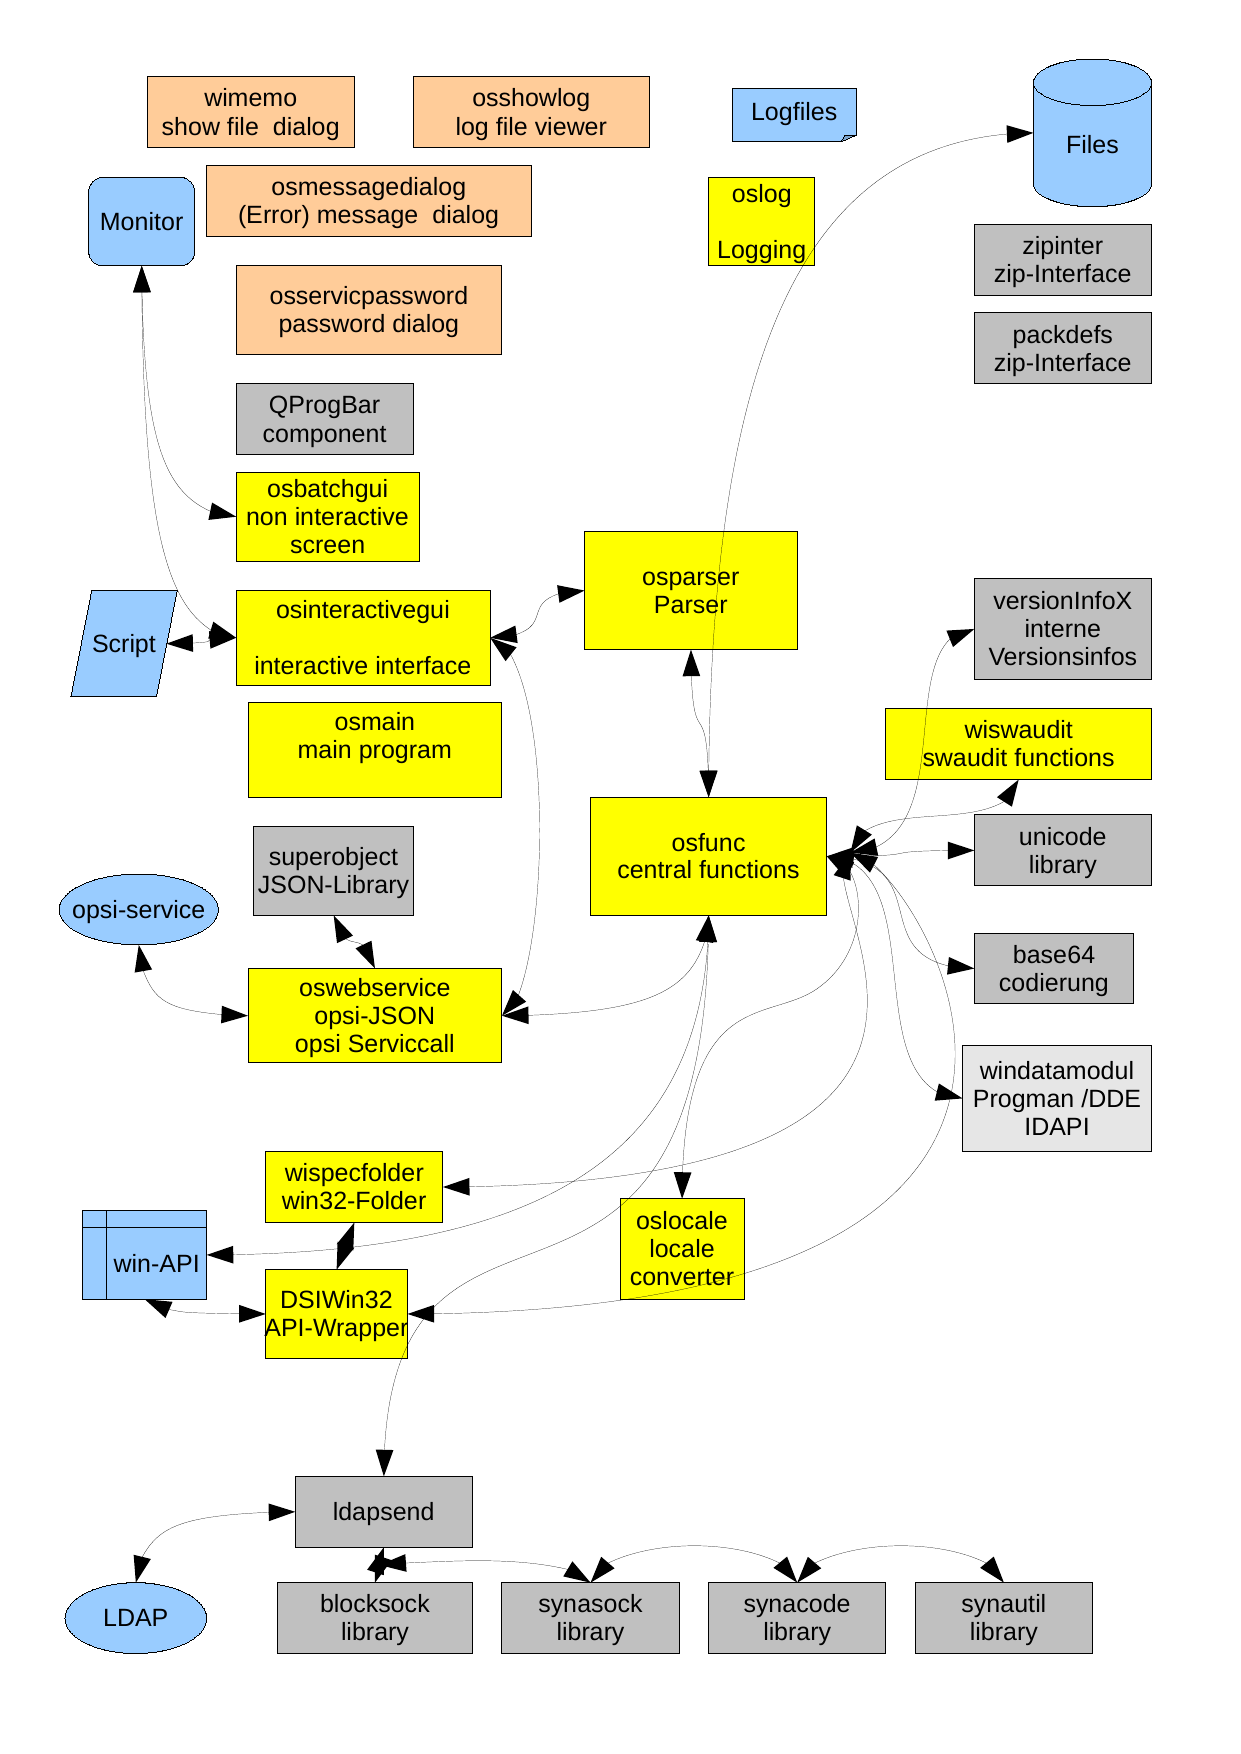

Files
wimemo
show file dialog
osshowlog
log file viewer
Logfiles
osmessagedialog
(Error) message dialog
Monitor
oslog
Logging
zipinter
zip-Interface
osservicpassword
password dialog
packdefs
zip-Interface
QProgBar
component
osbatchgui
non interactive
screen
osparser
Parser
versionInfoX
interne
Versionsinfos
Script
osinteractivegui
interactive interface
osmain
main program
wiswaudit
swaudit functions
osfunc
central functions
unicode
library
superobject
JSON-Library
opsi-service
base64
codierung
oswebservice
opsi-JSON
opsi Serviccall
windatamodul
Progman /DDE
IDAPI
wispecfolder
win32-Folder
oslocale
locale
converter
win-API
DSIWin32
API-Wrapper
ldapsend
LDAP
blocksock
library
synasock
library
synacode
library
synautil
library